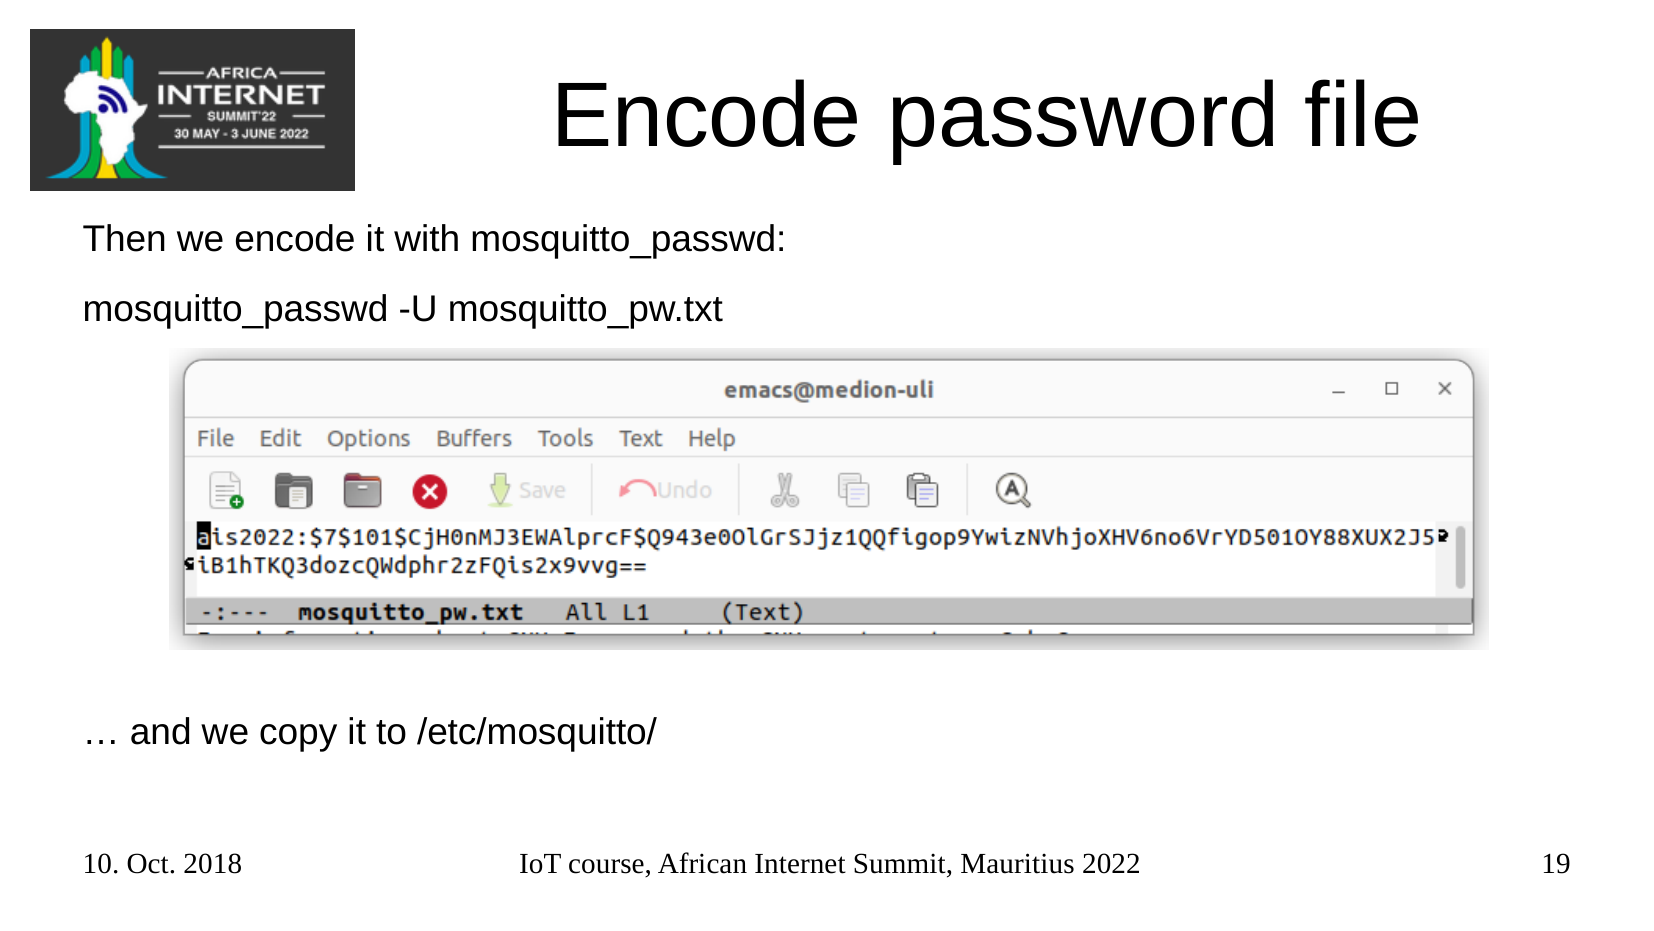

# Encode password file
Then we encode it with mosquitto_passwd:
mosquitto_passwd -U mosquitto_pw.txt
… and we copy it to /etc/mosquitto/
10. Oct. 2018
IoT course, African Internet Summit, Mauritius 2022
19